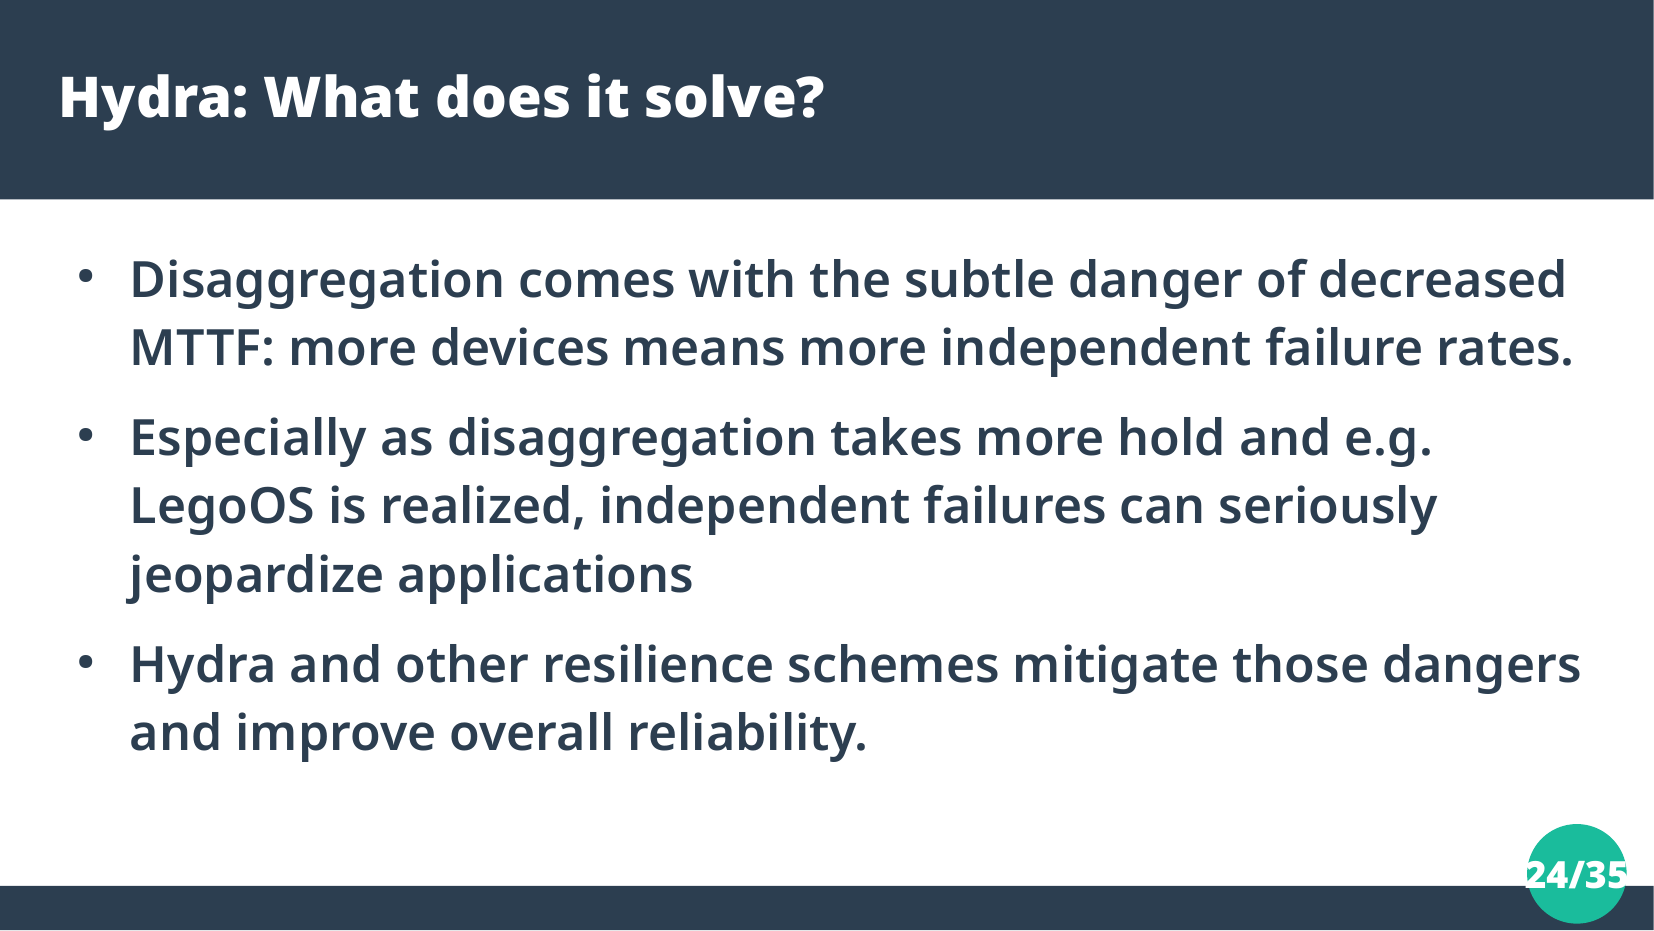

# Hydra: What does it solve?
Disaggregation comes with the subtle danger of decreased MTTF: more devices means more independent failure rates.
Especially as disaggregation takes more hold and e.g. LegoOS is realized, independent failures can seriously jeopardize applications
Hydra and other resilience schemes mitigate those dangers and improve overall reliability.